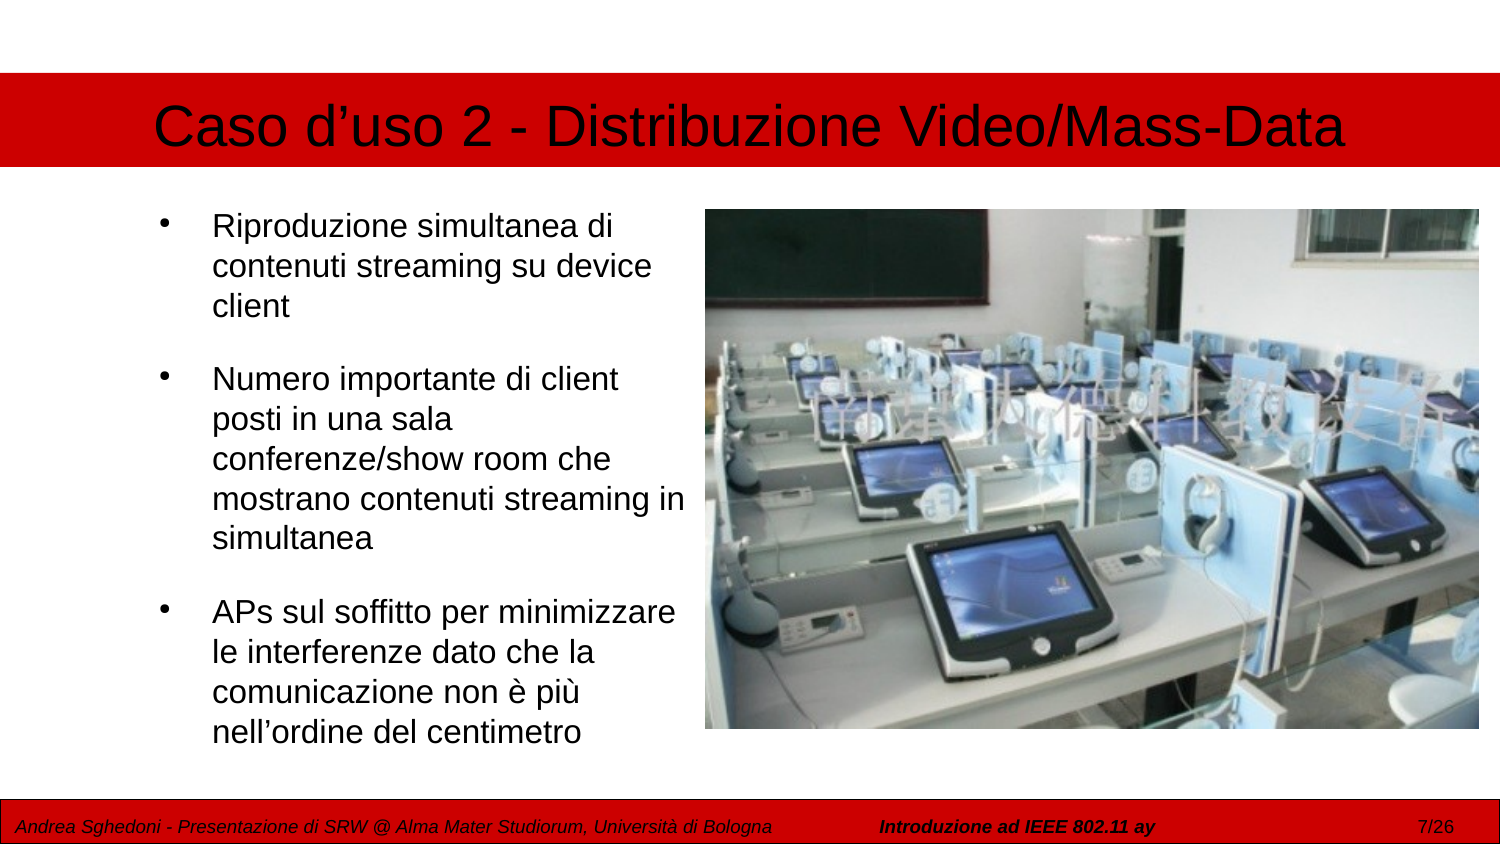

Caso d’uso 2 - Distribuzione Video/Mass-Data
# Riproduzione simultanea di contenuti streaming su device client
Numero importante di client posti in una sala conferenze/show room che mostrano contenuti streaming in simultanea
APs sul soffitto per minimizzare le interferenze dato che la comunicazione non è più nell’ordine del centimetro
Andrea Sghedoni - Presentazione di SRW @ Alma Mater Studiorum, Università di Bologna 	 Introduzione ad IEEE 802.11 ay 			7/26